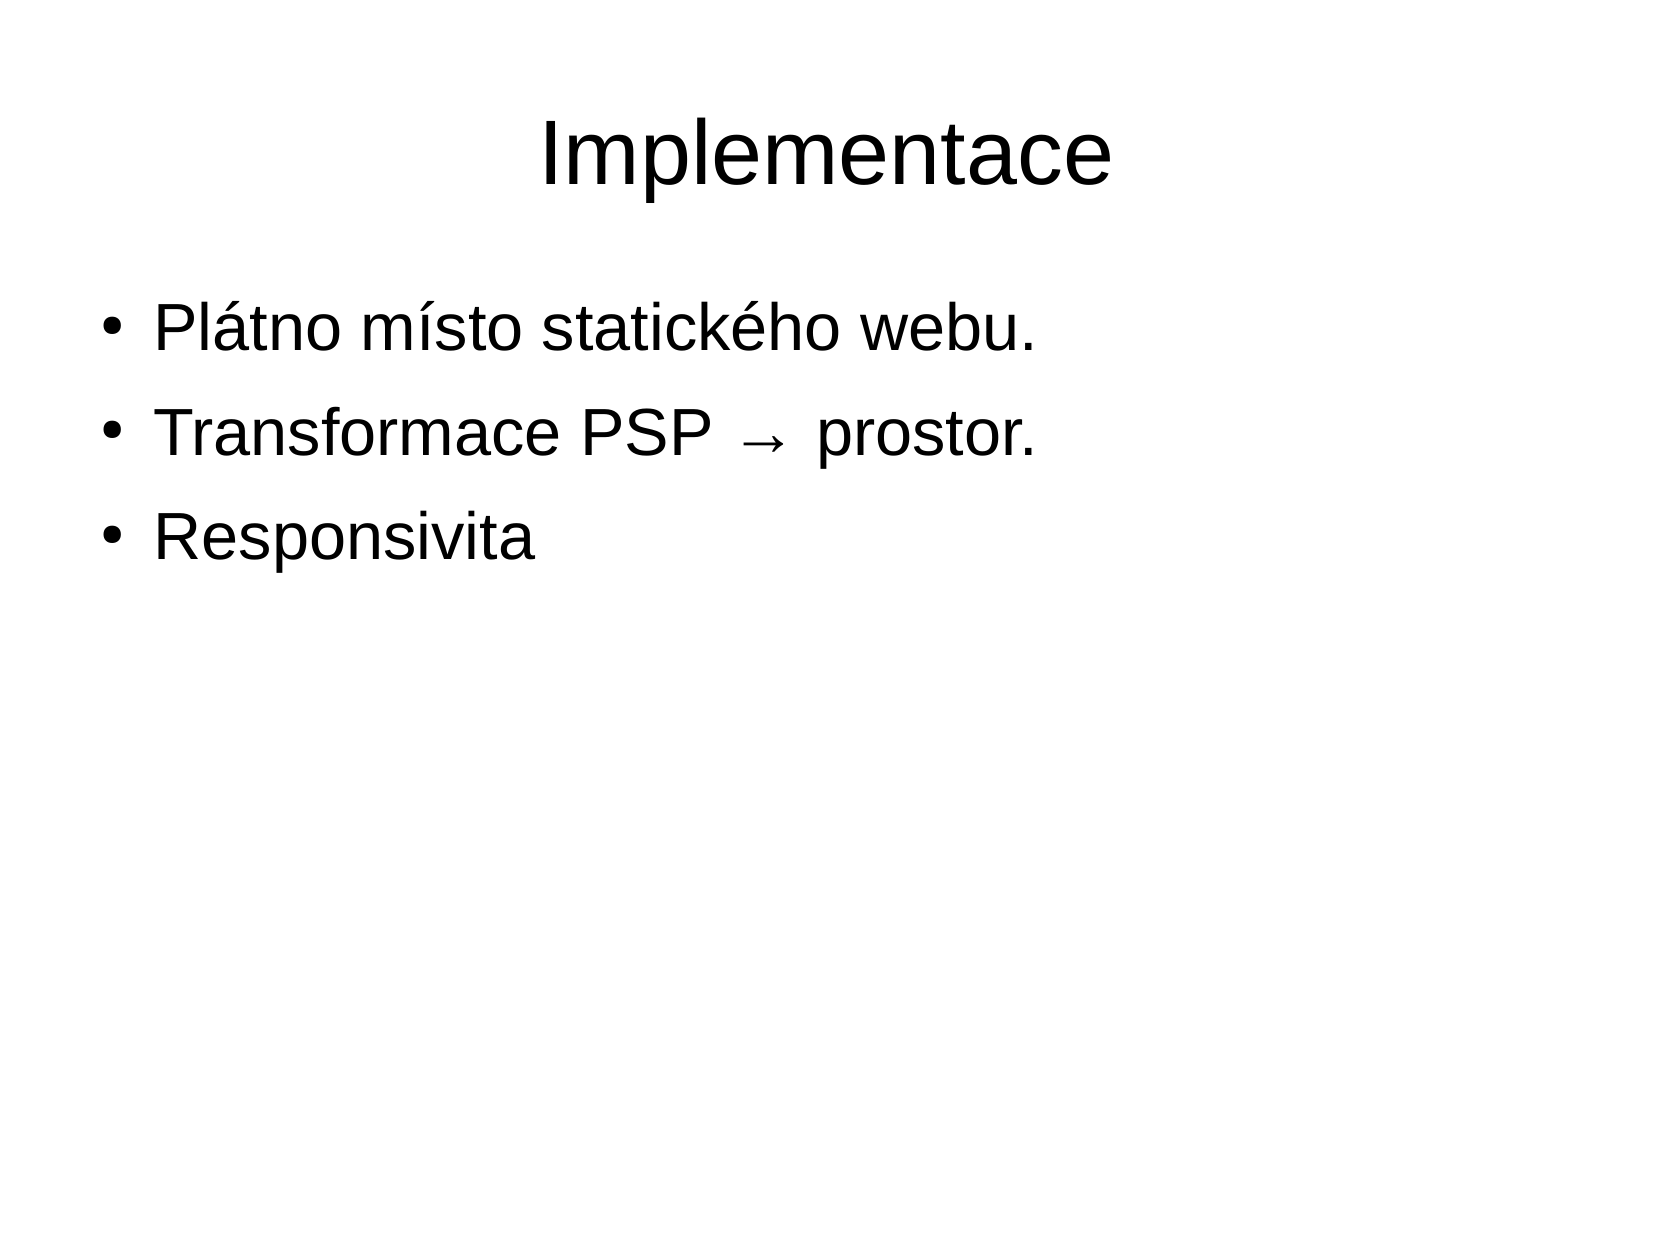

# Implementace
Plátno místo statického webu.
Transformace PSP → prostor.
Responsivita